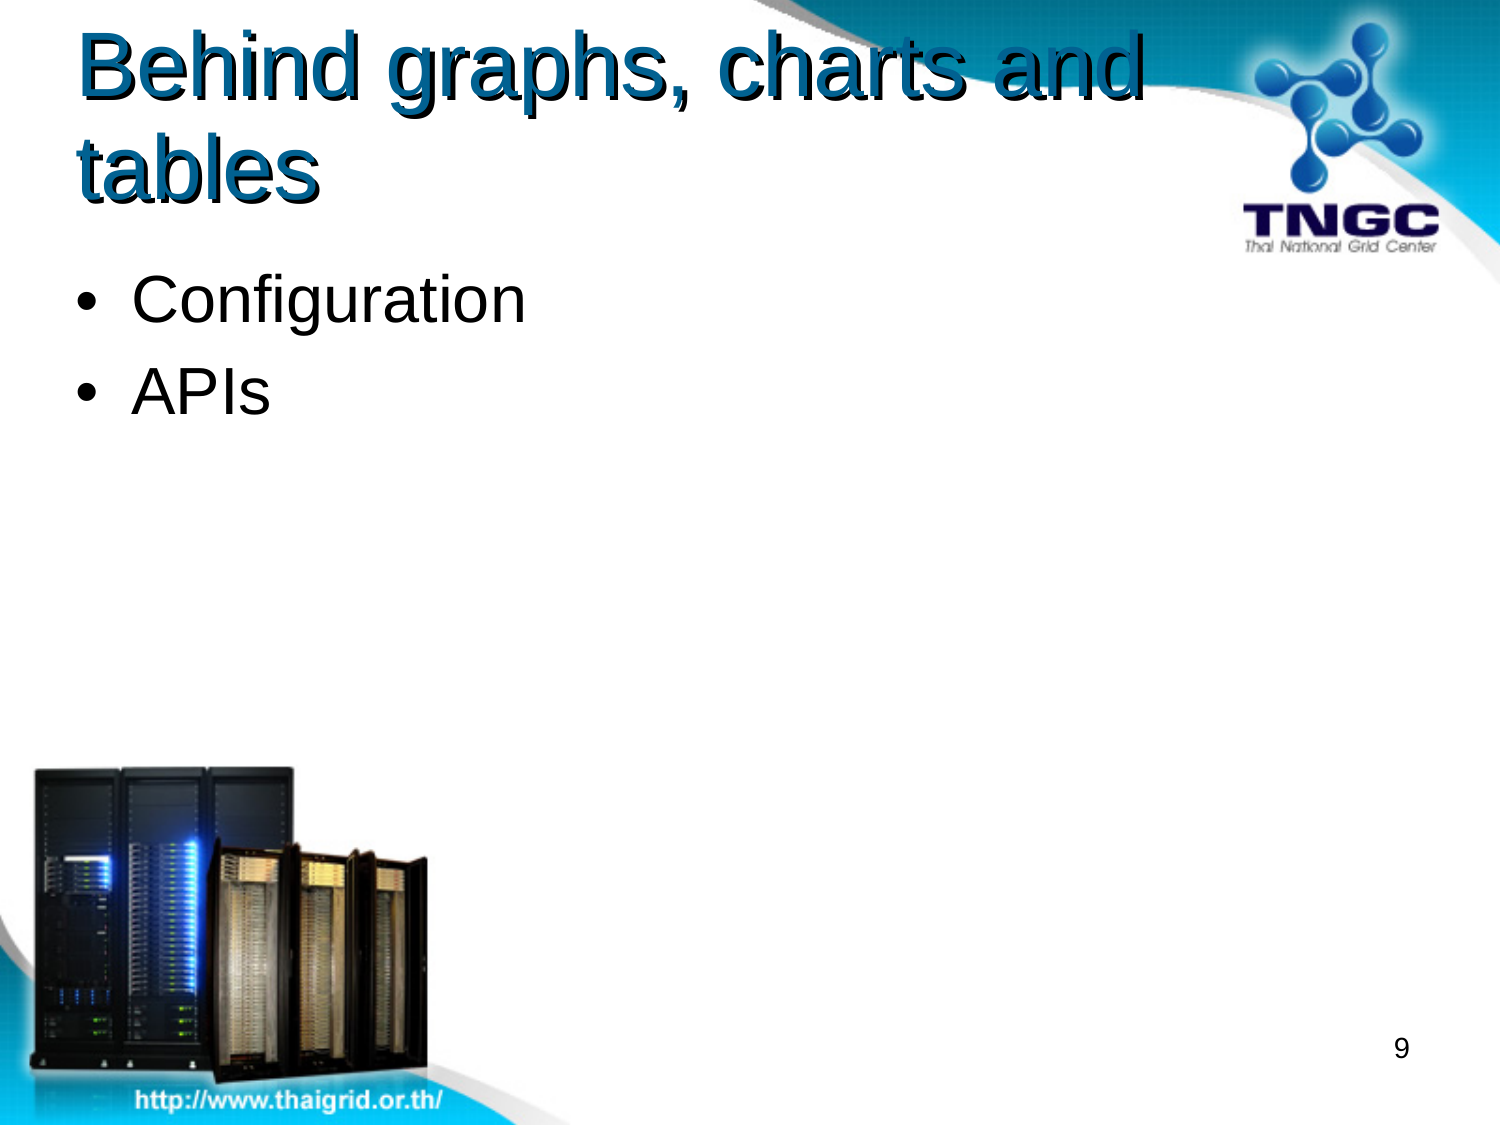

# Behind graphs, charts and tables
Configuration
APIs
9